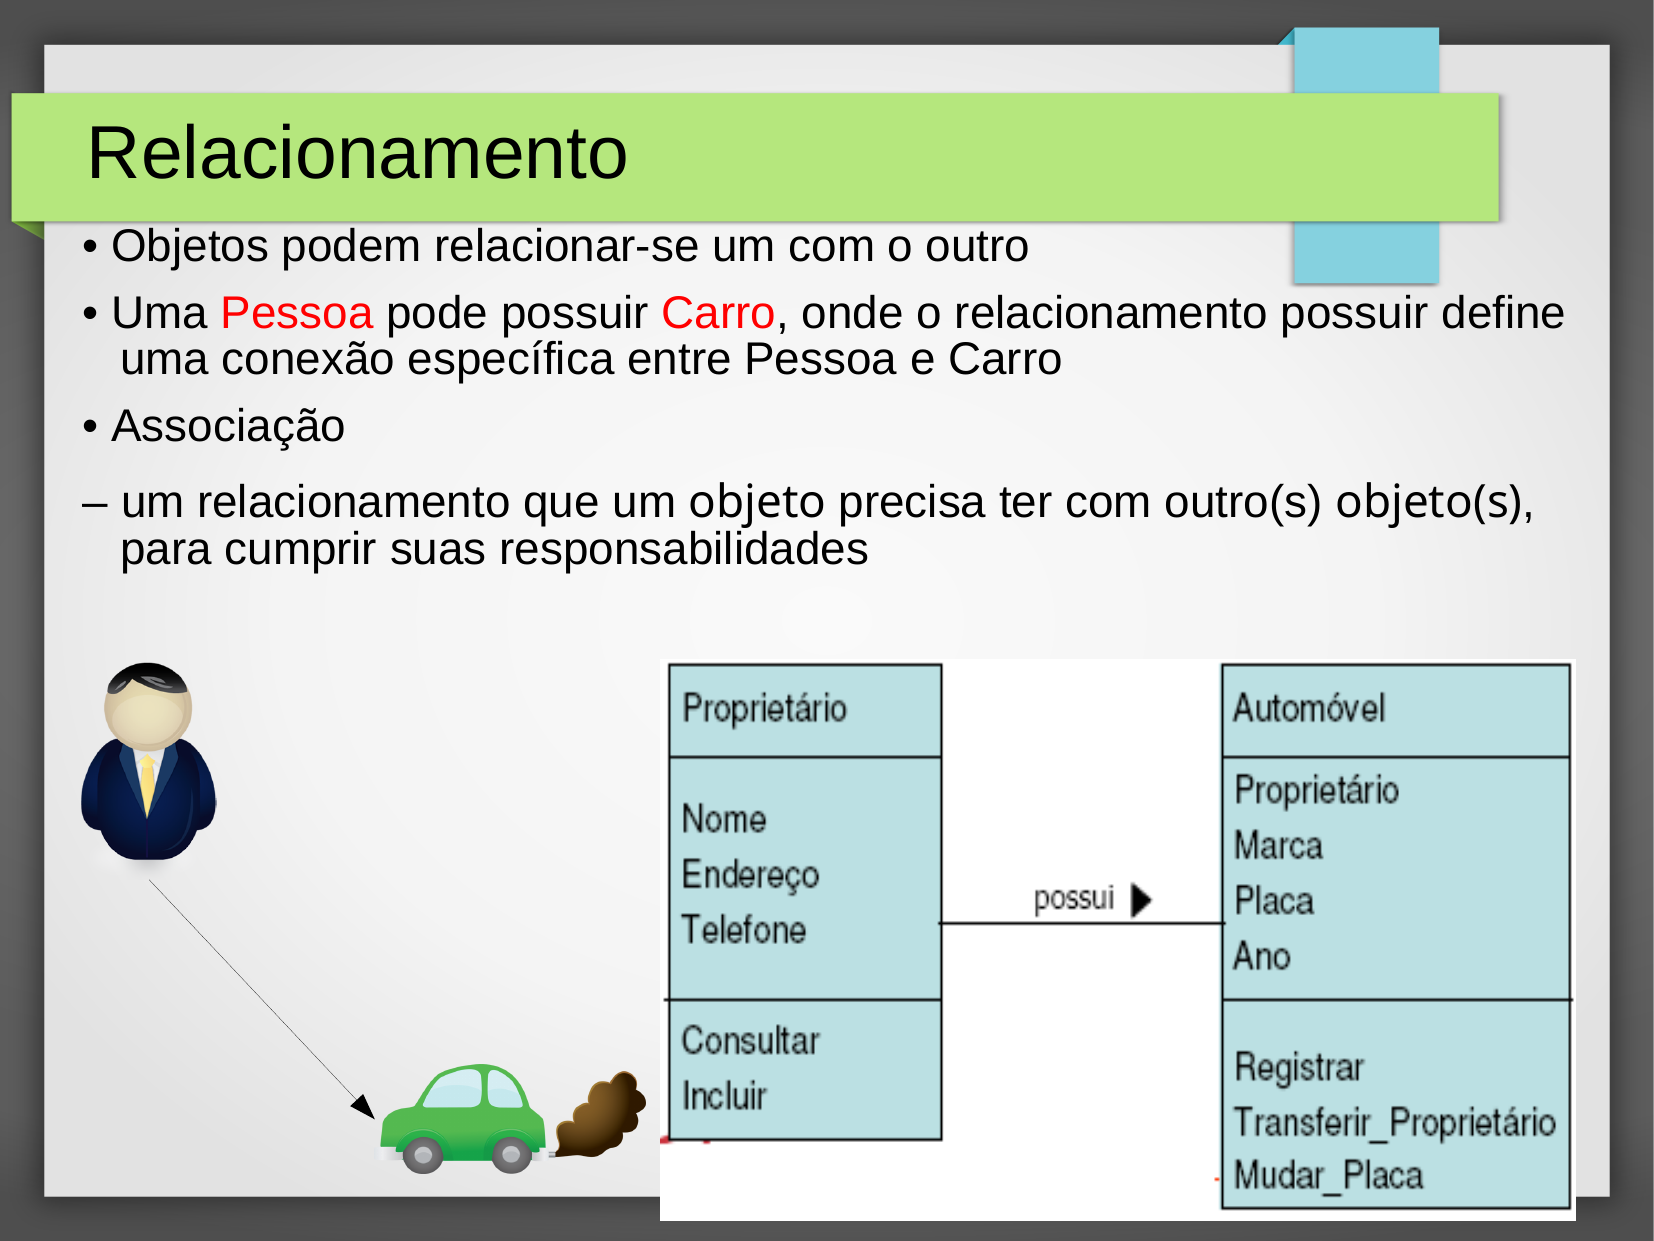

# Relacionamento
• Objetos podem relacionar-se um com o outro
• Uma Pessoa pode possuir Carro, onde o relacionamento possuir define uma conexão específica entre Pessoa e Carro
• Associação
– um relacionamento que um objeto precisa ter com outro(s) objeto(s), para cumprir suas responsabilidades